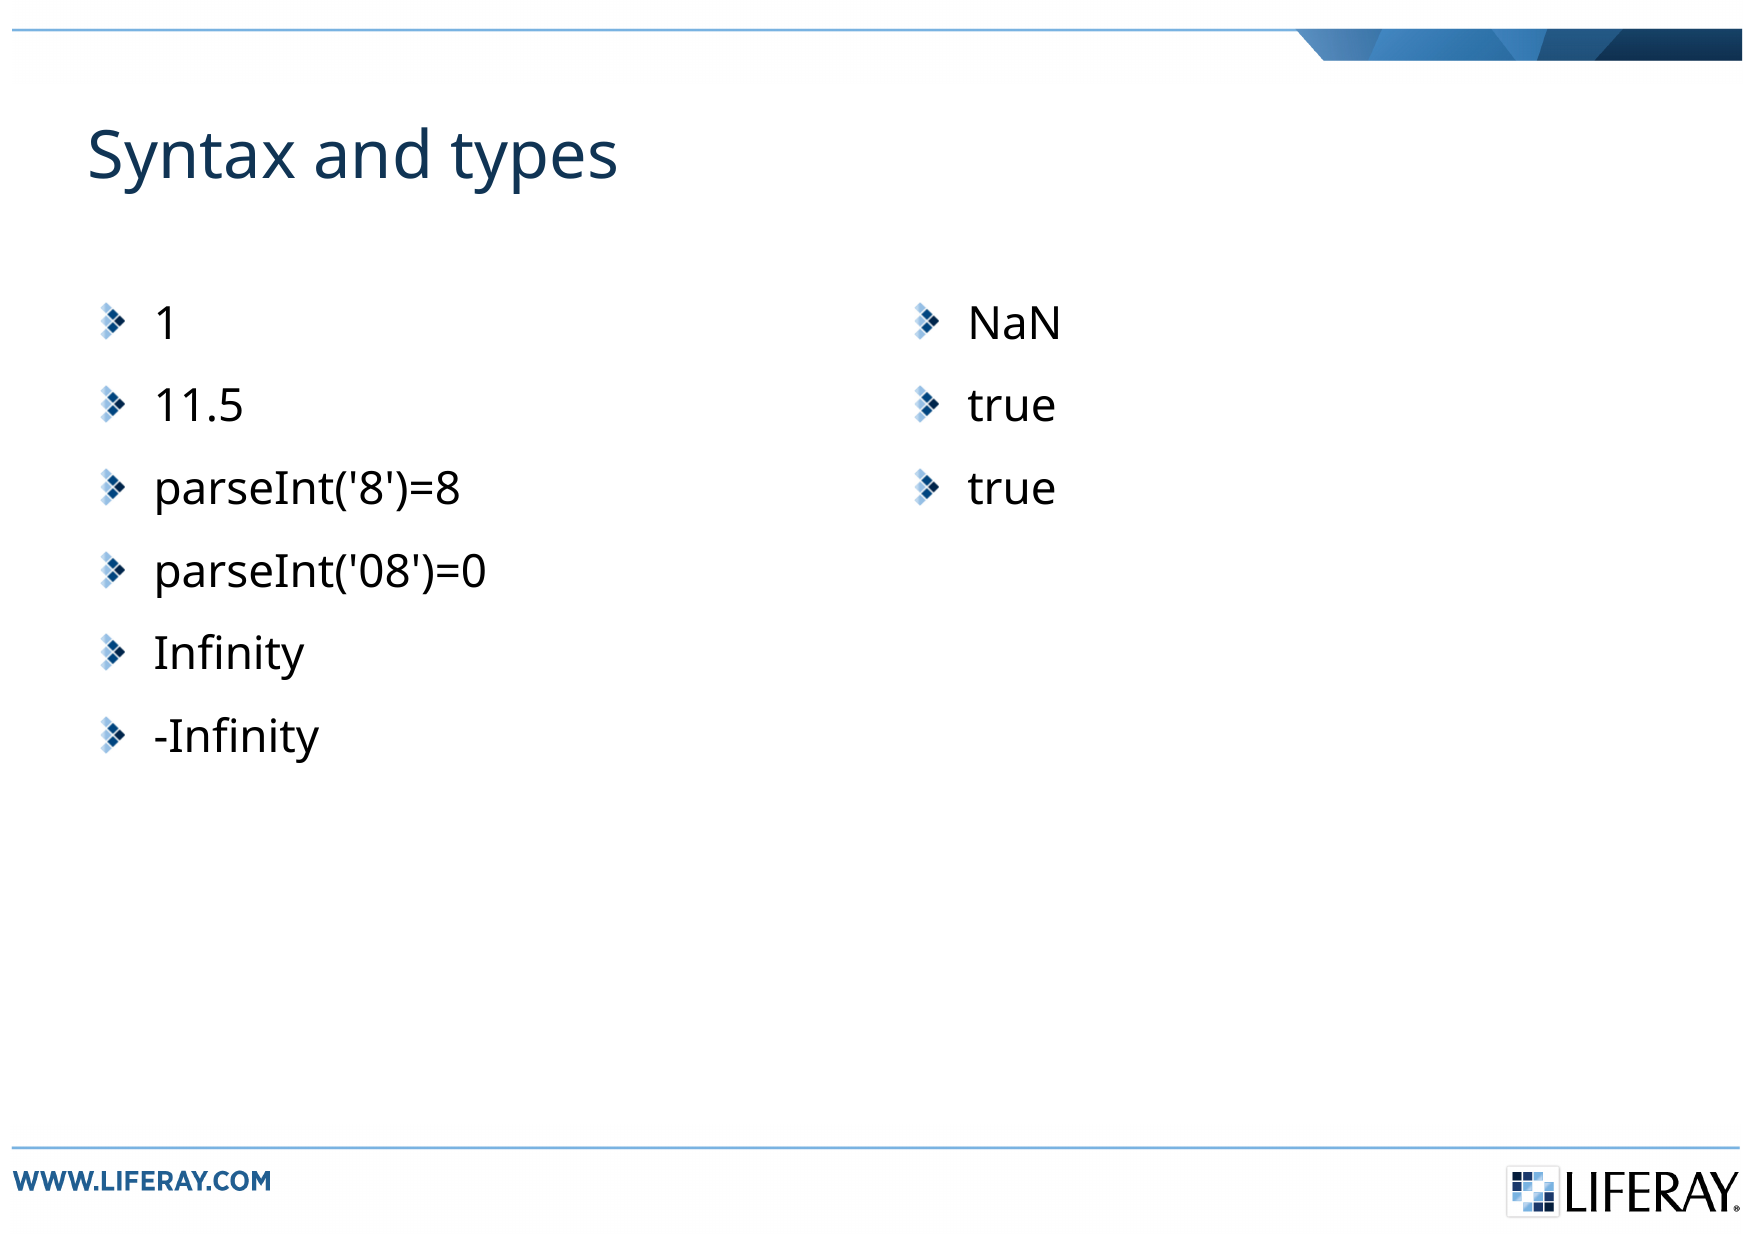

# Syntax and types
1
11.5
parseInt('8')=8
parseInt('08')=0
Infinity
-Infinity
NaN
true
true